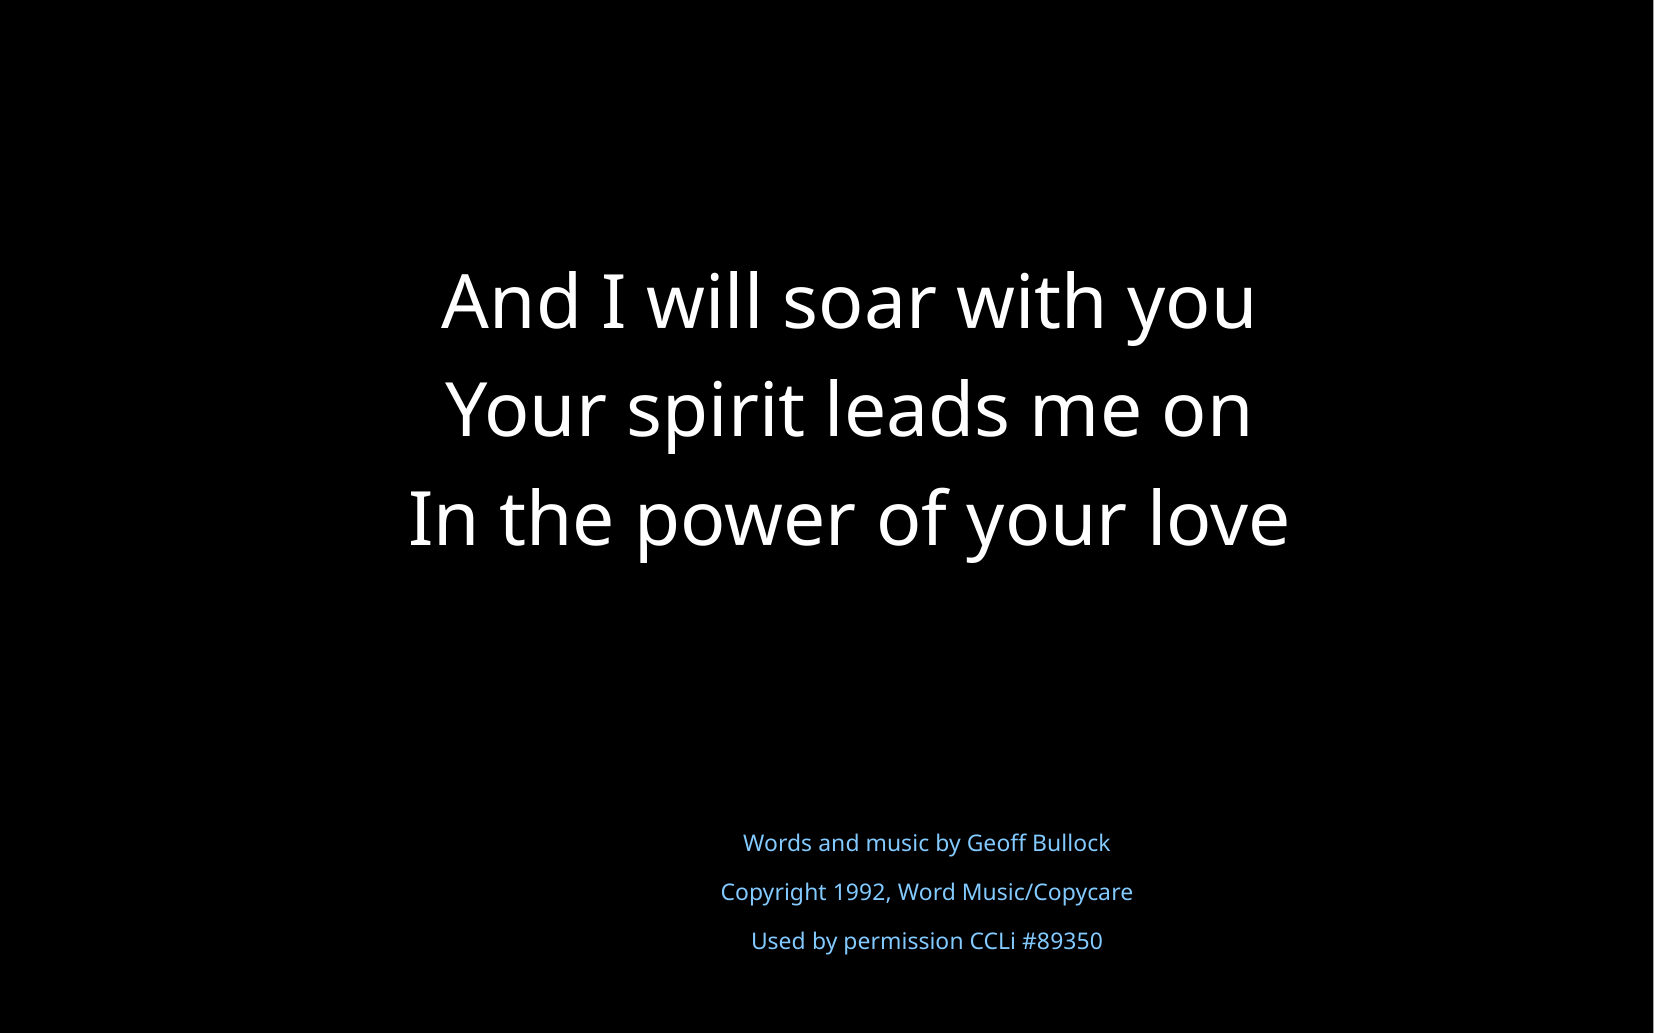

#
And I will soar with you
Your spirit leads me on
In the power of your love
Words and music by Geoff Bullock
Copyright 1992, Word Music/Copycare
Used by permission CCLi #89350